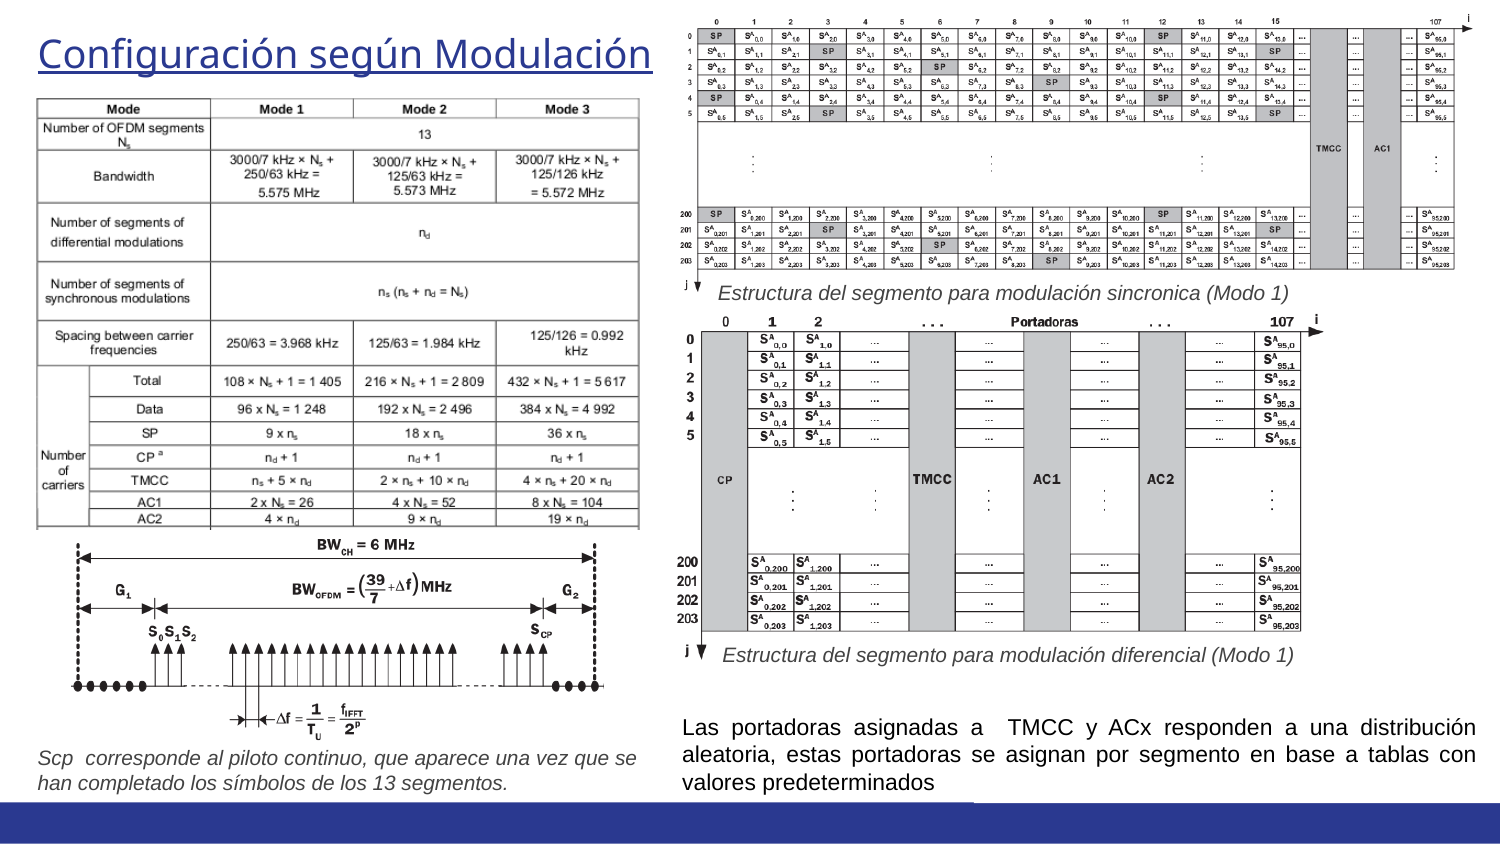

# Configuración según Modulación
Estructura del segmento para modulación sincronica (Modo 1)
Estructura del segmento para modulación diferencial (Modo 1)
Las portadoras asignadas a TMCC y ACx responden a una distribución aleatoria, estas portadoras se asignan por segmento en base a tablas con valores predeterminados
Scp corresponde al piloto continuo, que aparece una vez que se han completado los símbolos de los 13 segmentos.